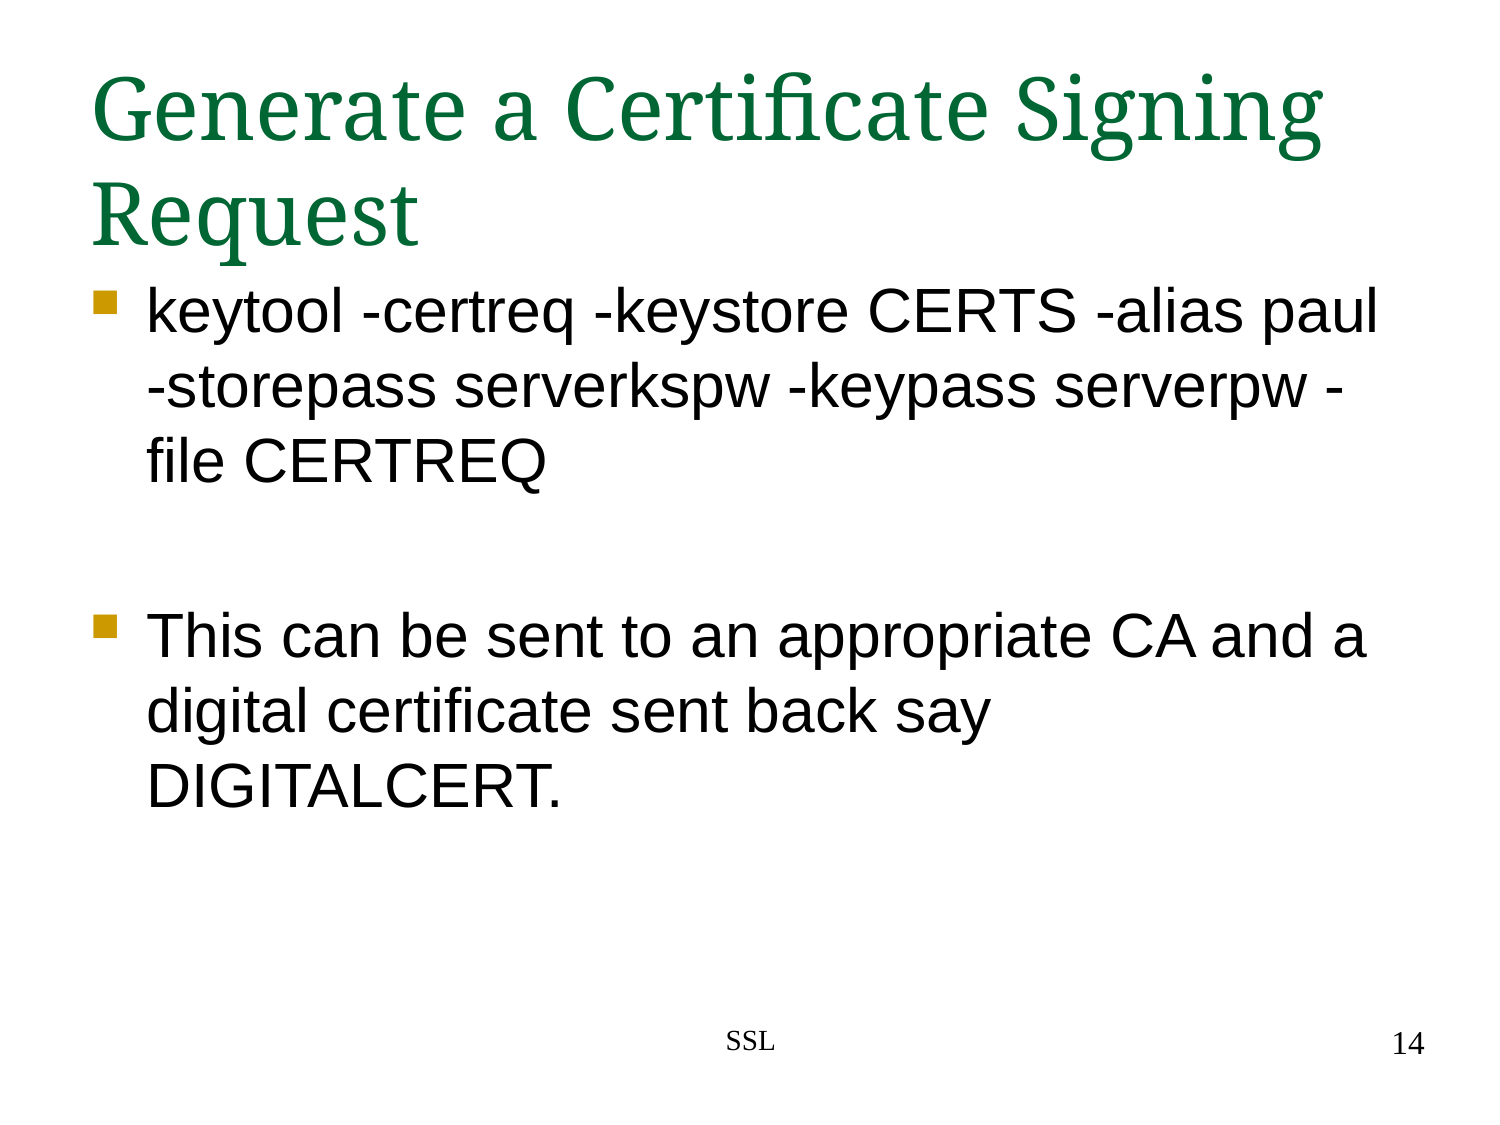

# Generate a Certificate Signing Request
keytool -certreq -keystore CERTS -alias paul -storepass serverkspw -keypass serverpw -file CERTREQ
This can be sent to an appropriate CA and a digital certificate sent back say DIGITALCERT.
SSL
14